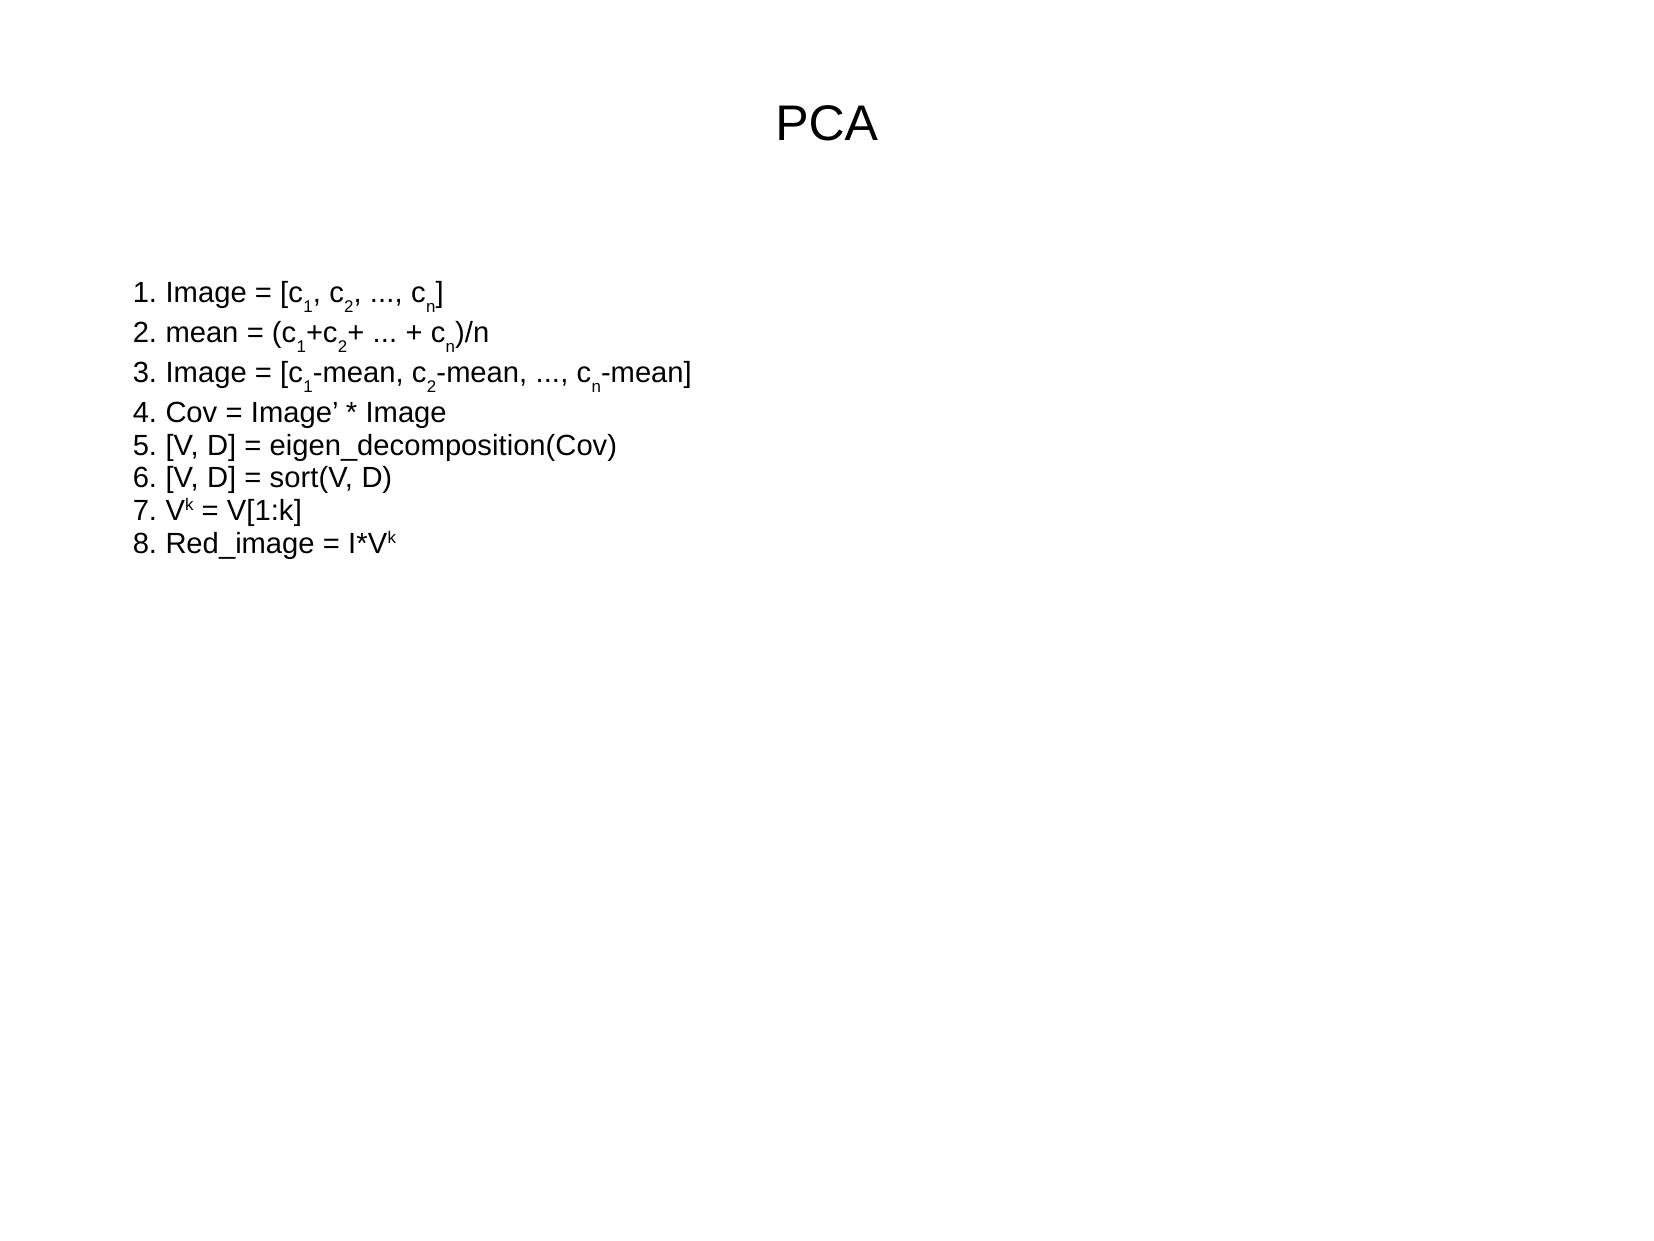

# PCA
1. Image = [c1, c2, ..., cn]
2. mean = (c1+c2+ ... + cn)/n
3. Image = [c1-mean, c2-mean, ..., cn-mean]
4. Cov = Image’ * Image
5. [V, D] = eigen_decomposition(Cov)
6. [V, D] = sort(V, D)
7. Vk = V[1:k]
8. Red_image = I*Vk